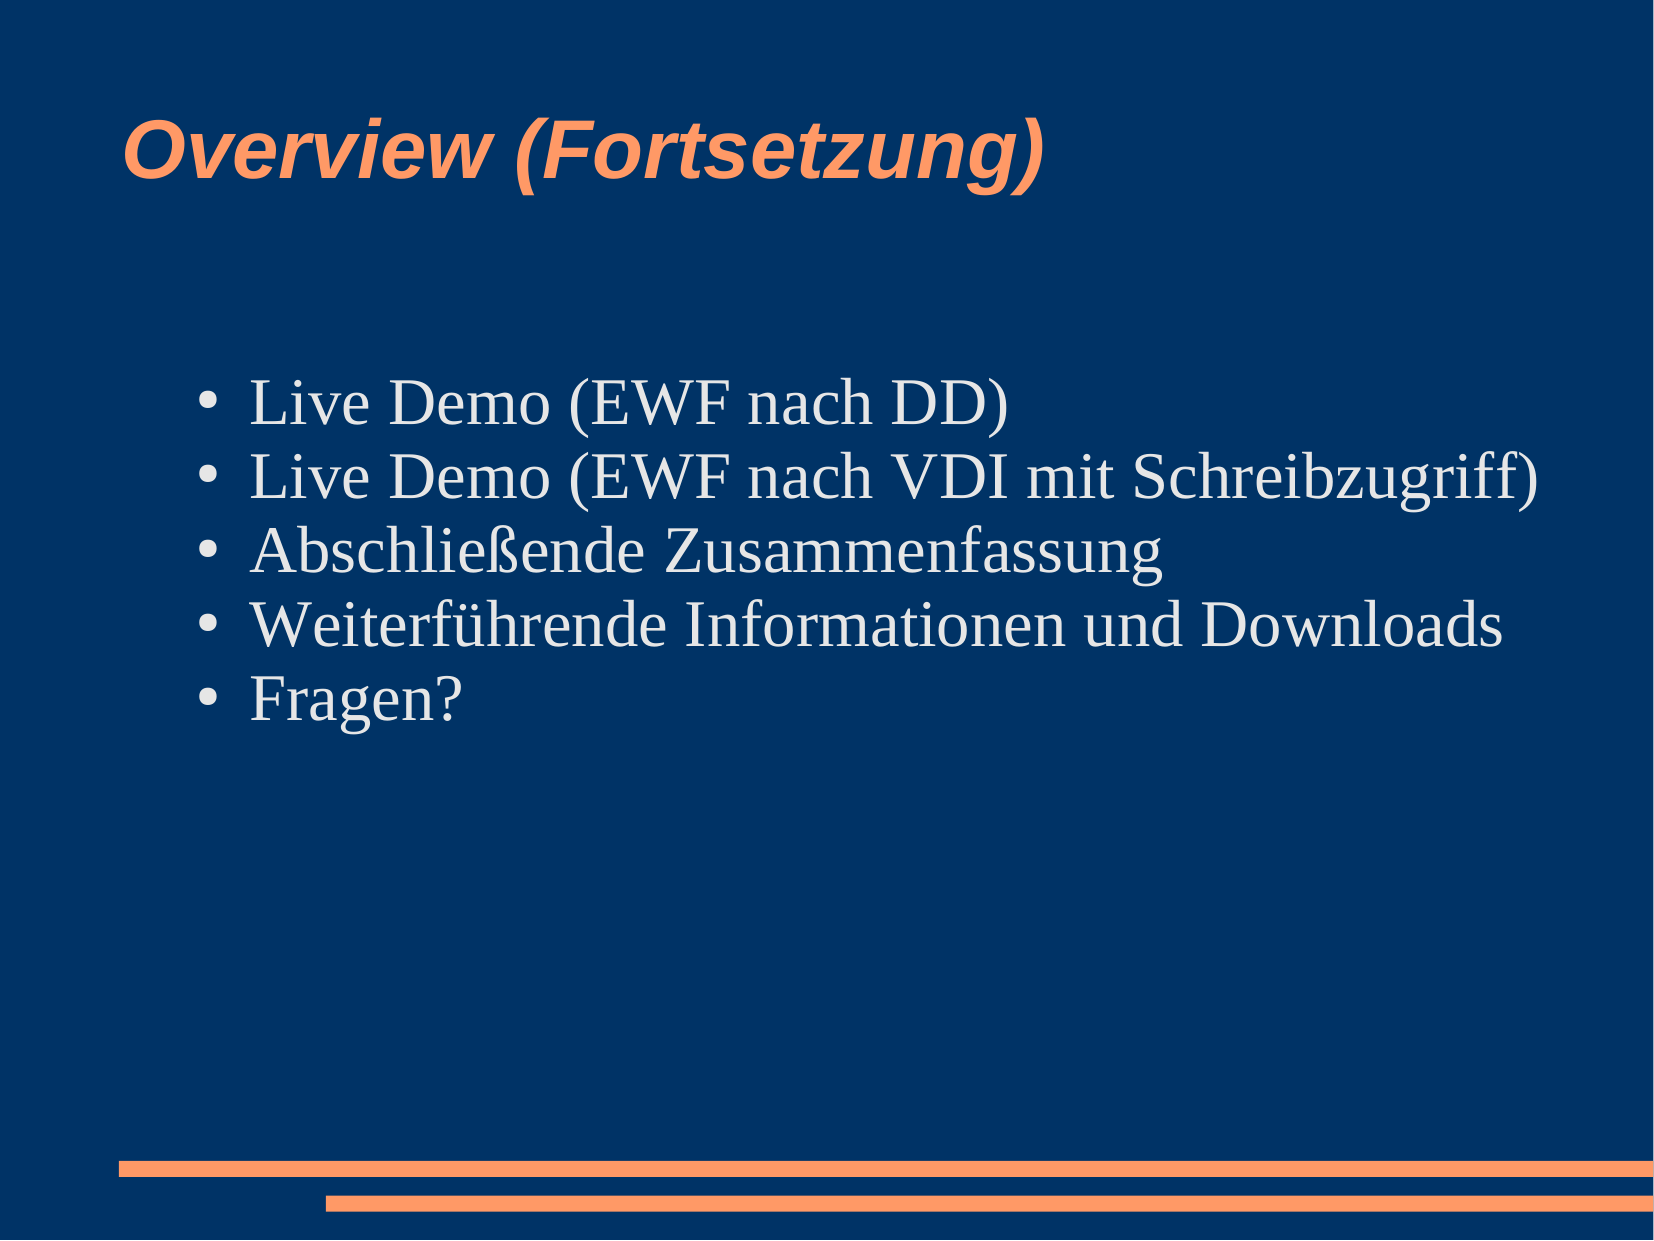

# Overview (Fortsetzung)
Live Demo (EWF nach DD)
Live Demo (EWF nach VDI mit Schreibzugriff)
Abschließende Zusammenfassung
Weiterführende Informationen und Downloads
Fragen?